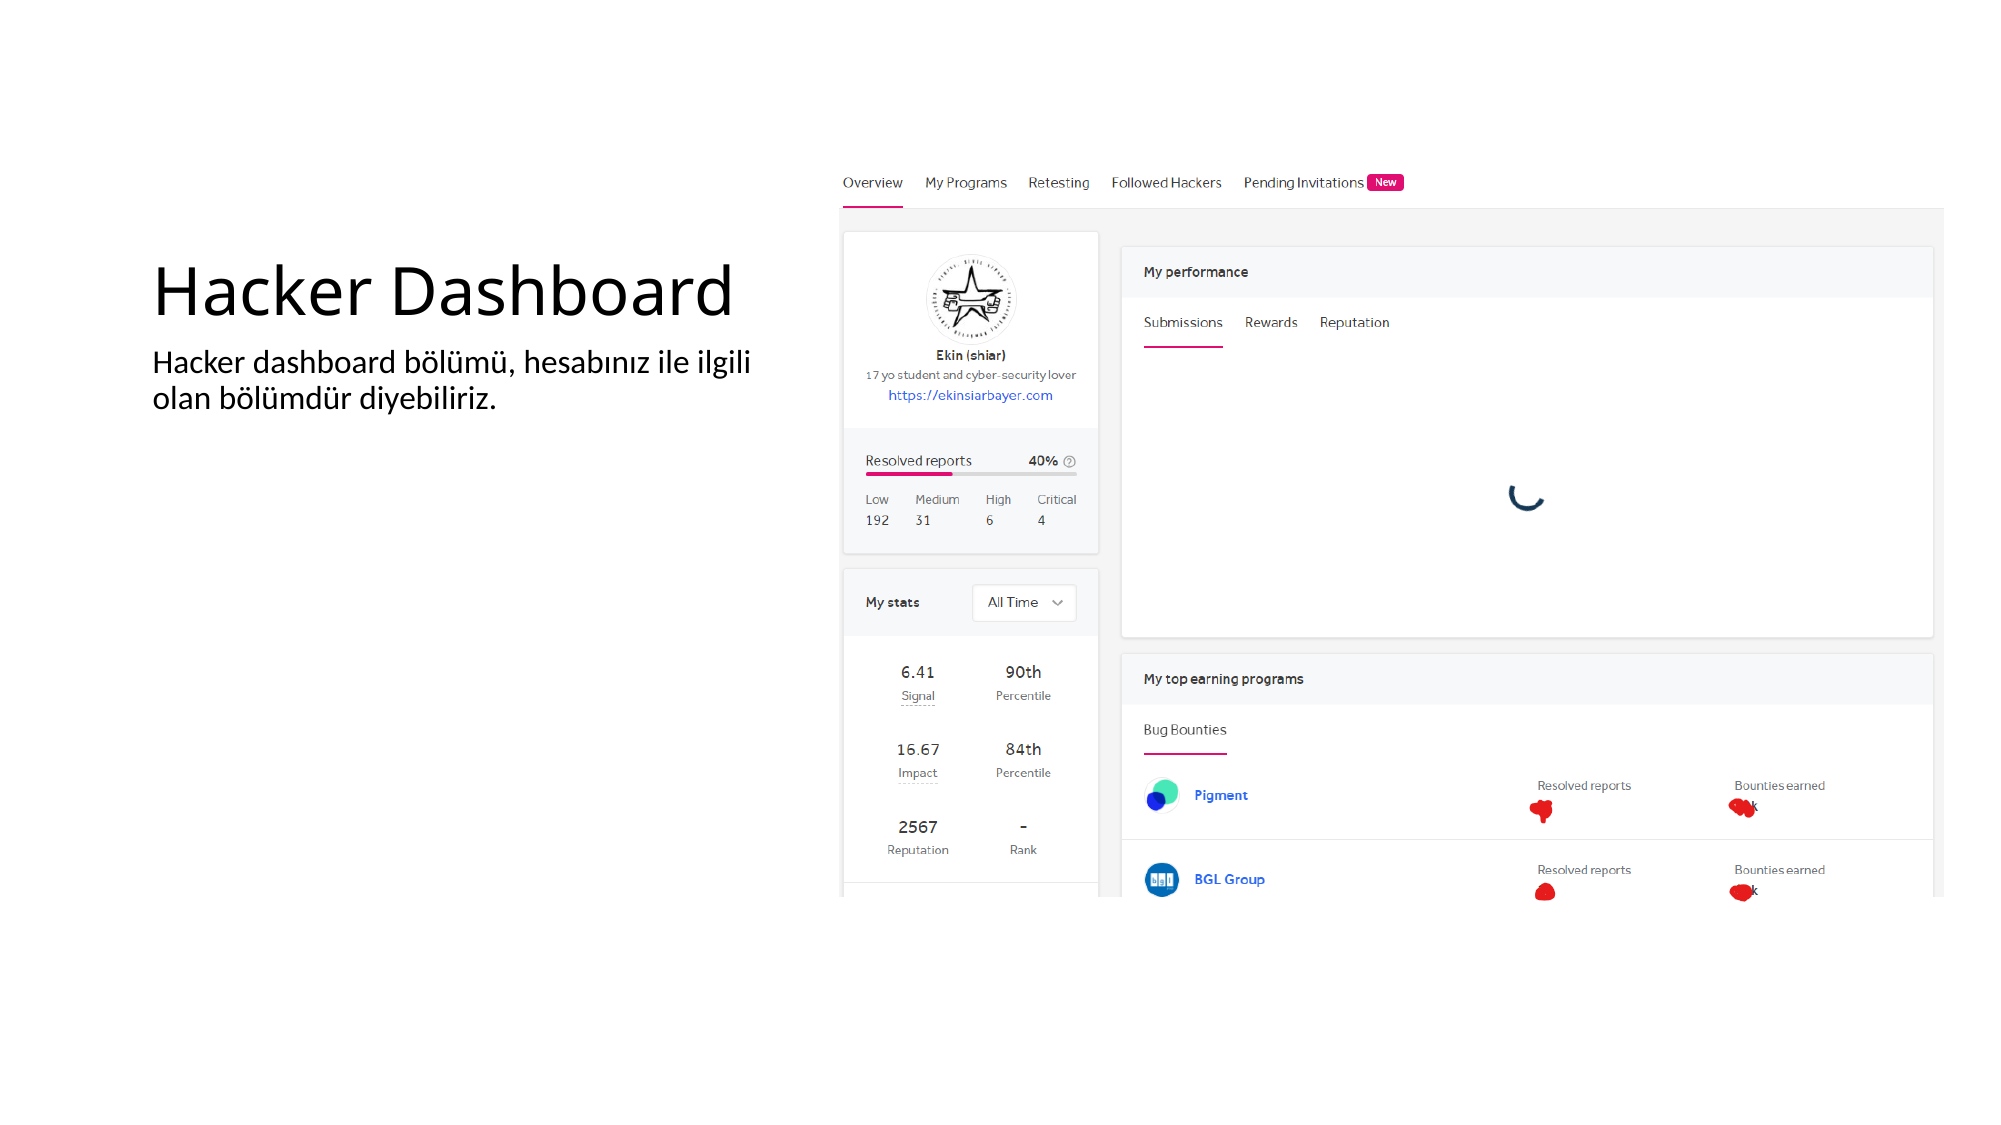

# Hacker Dashboard
Hacker dashboard bölümü, hesabınız ile ilgili olan bölümdür diyebiliriz.